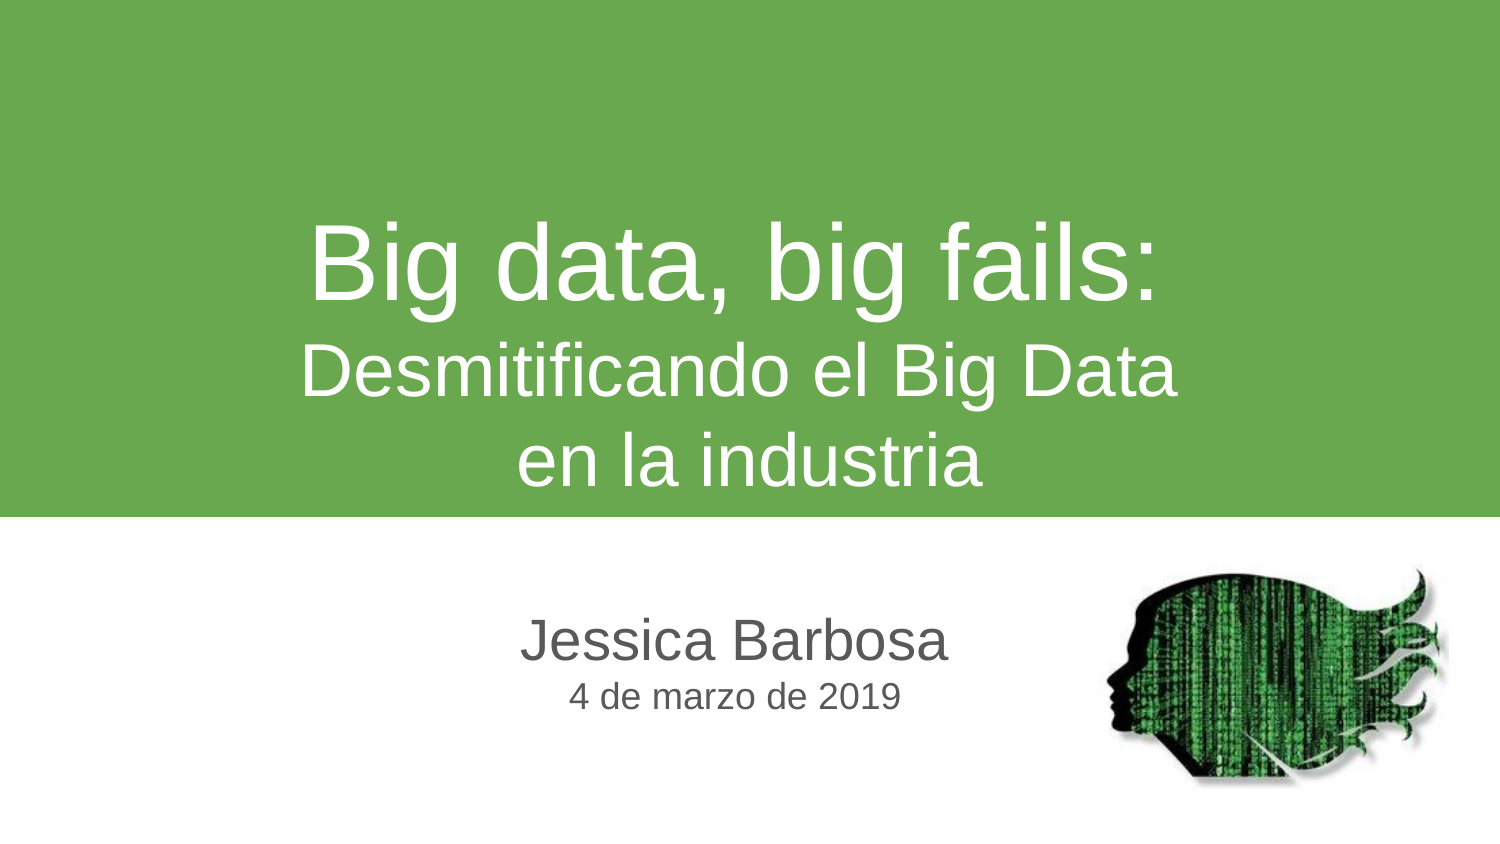

# Big data, big fails: Desmitificando el Big Data en la industria
Jessica Barbosa
4 de marzo de 2019